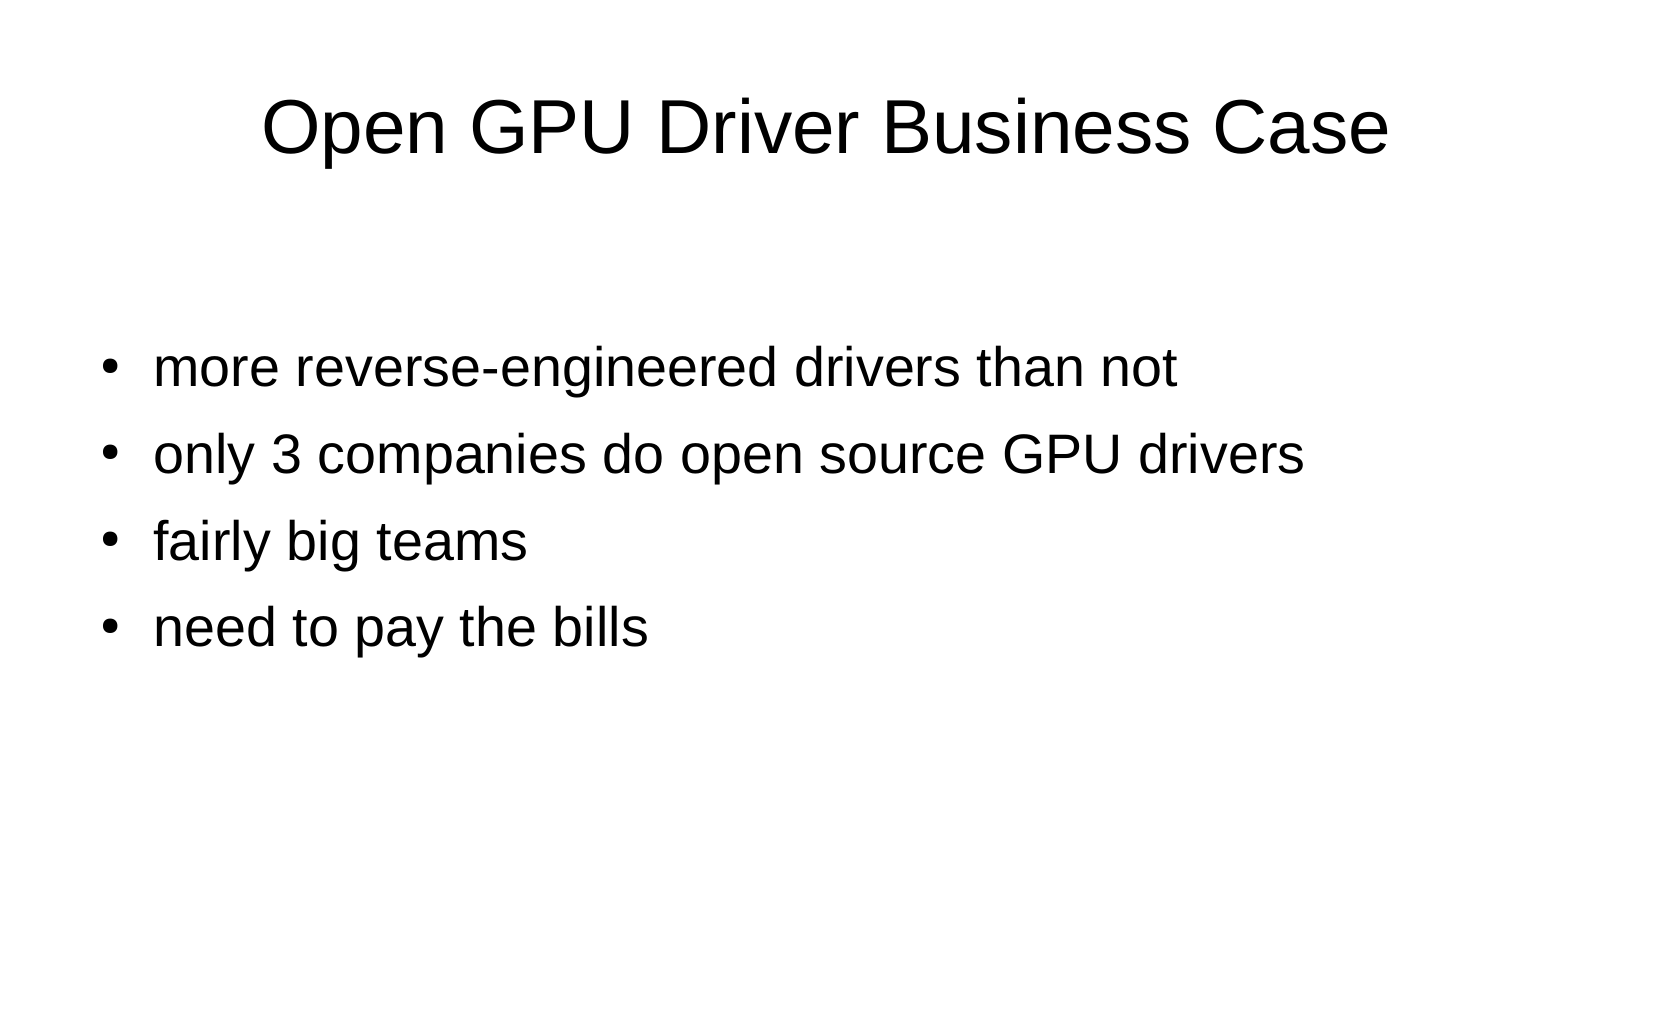

# Open GPU Driver Business Case
more reverse-engineered drivers than not
only 3 companies do open source GPU drivers
fairly big teams
need to pay the bills